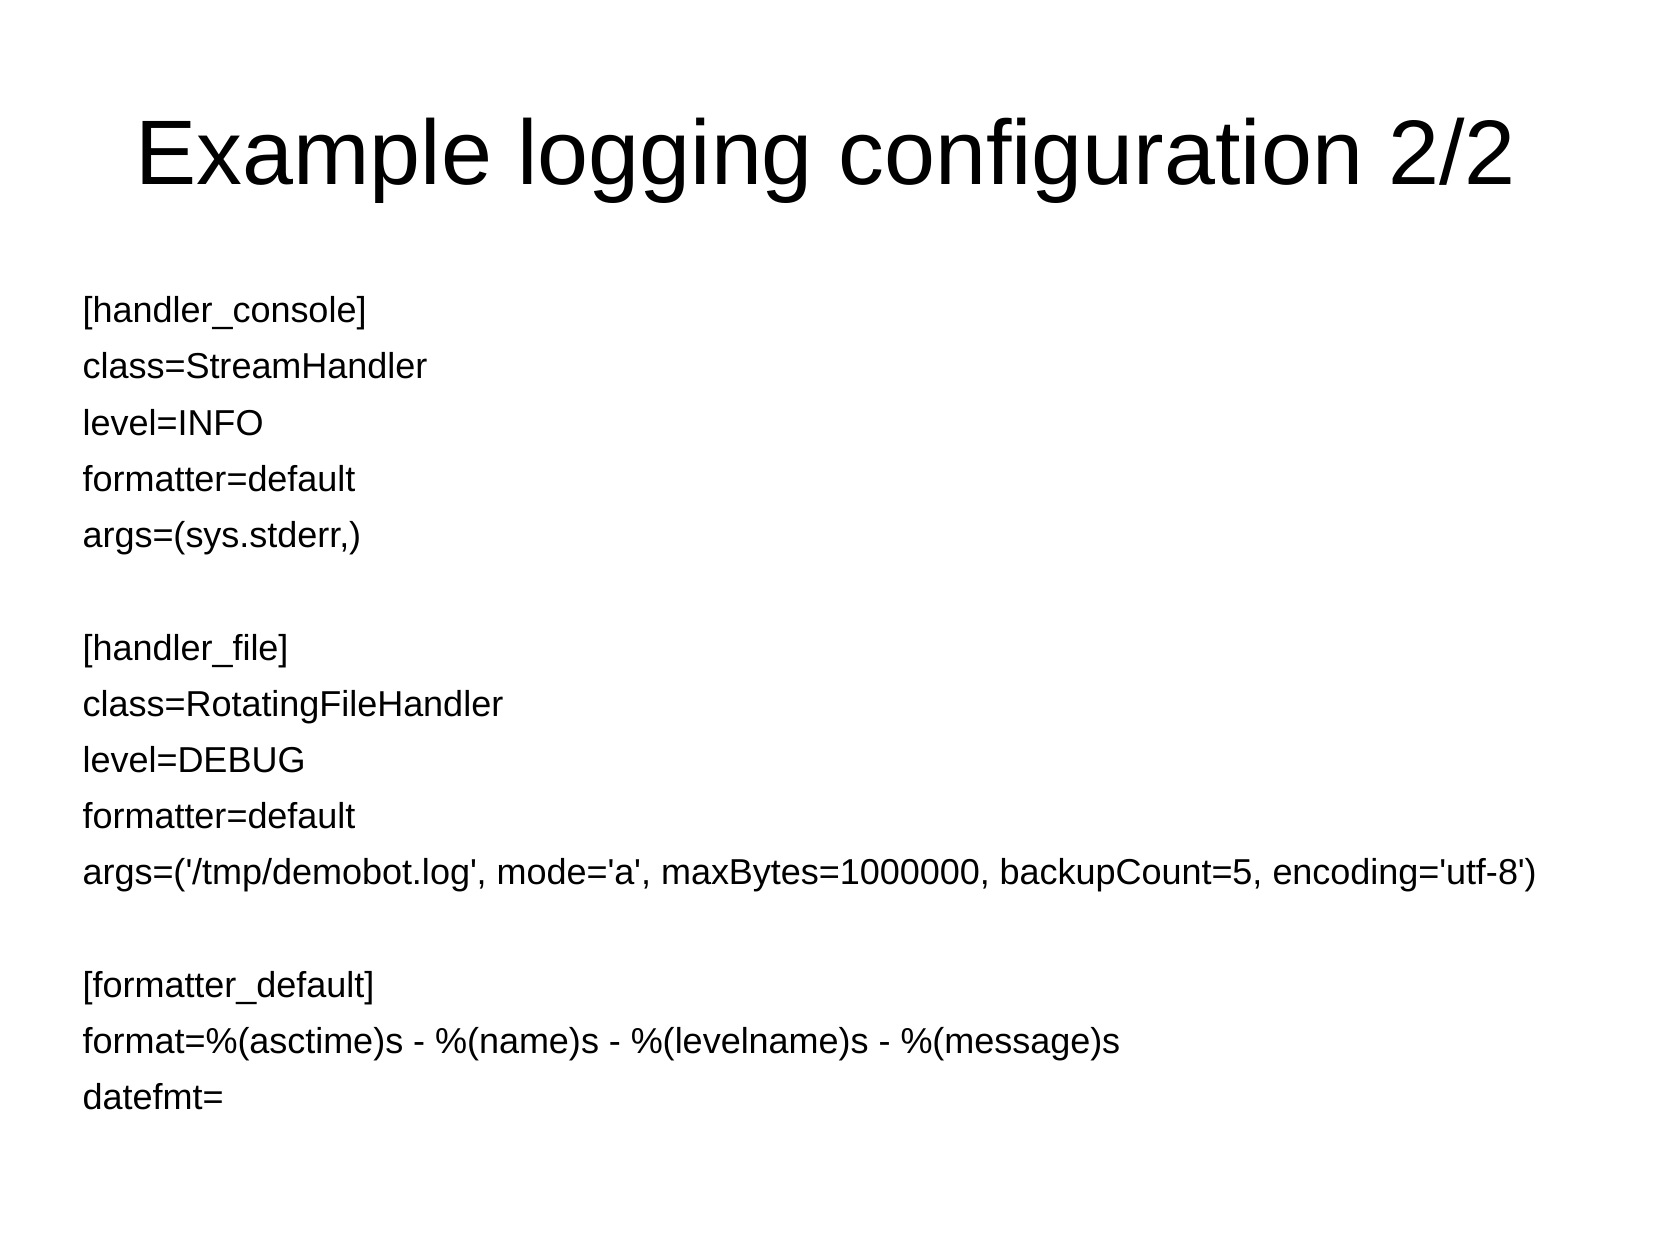

# Example logging configuration 2/2
[handler_console]
class=StreamHandler
level=INFO
formatter=default
args=(sys.stderr,)
[handler_file]
class=RotatingFileHandler
level=DEBUG
formatter=default
args=('/tmp/demobot.log', mode='a', maxBytes=1000000, backupCount=5, encoding='utf-8')
[formatter_default]
format=%(asctime)s - %(name)s - %(levelname)s - %(message)s
datefmt=